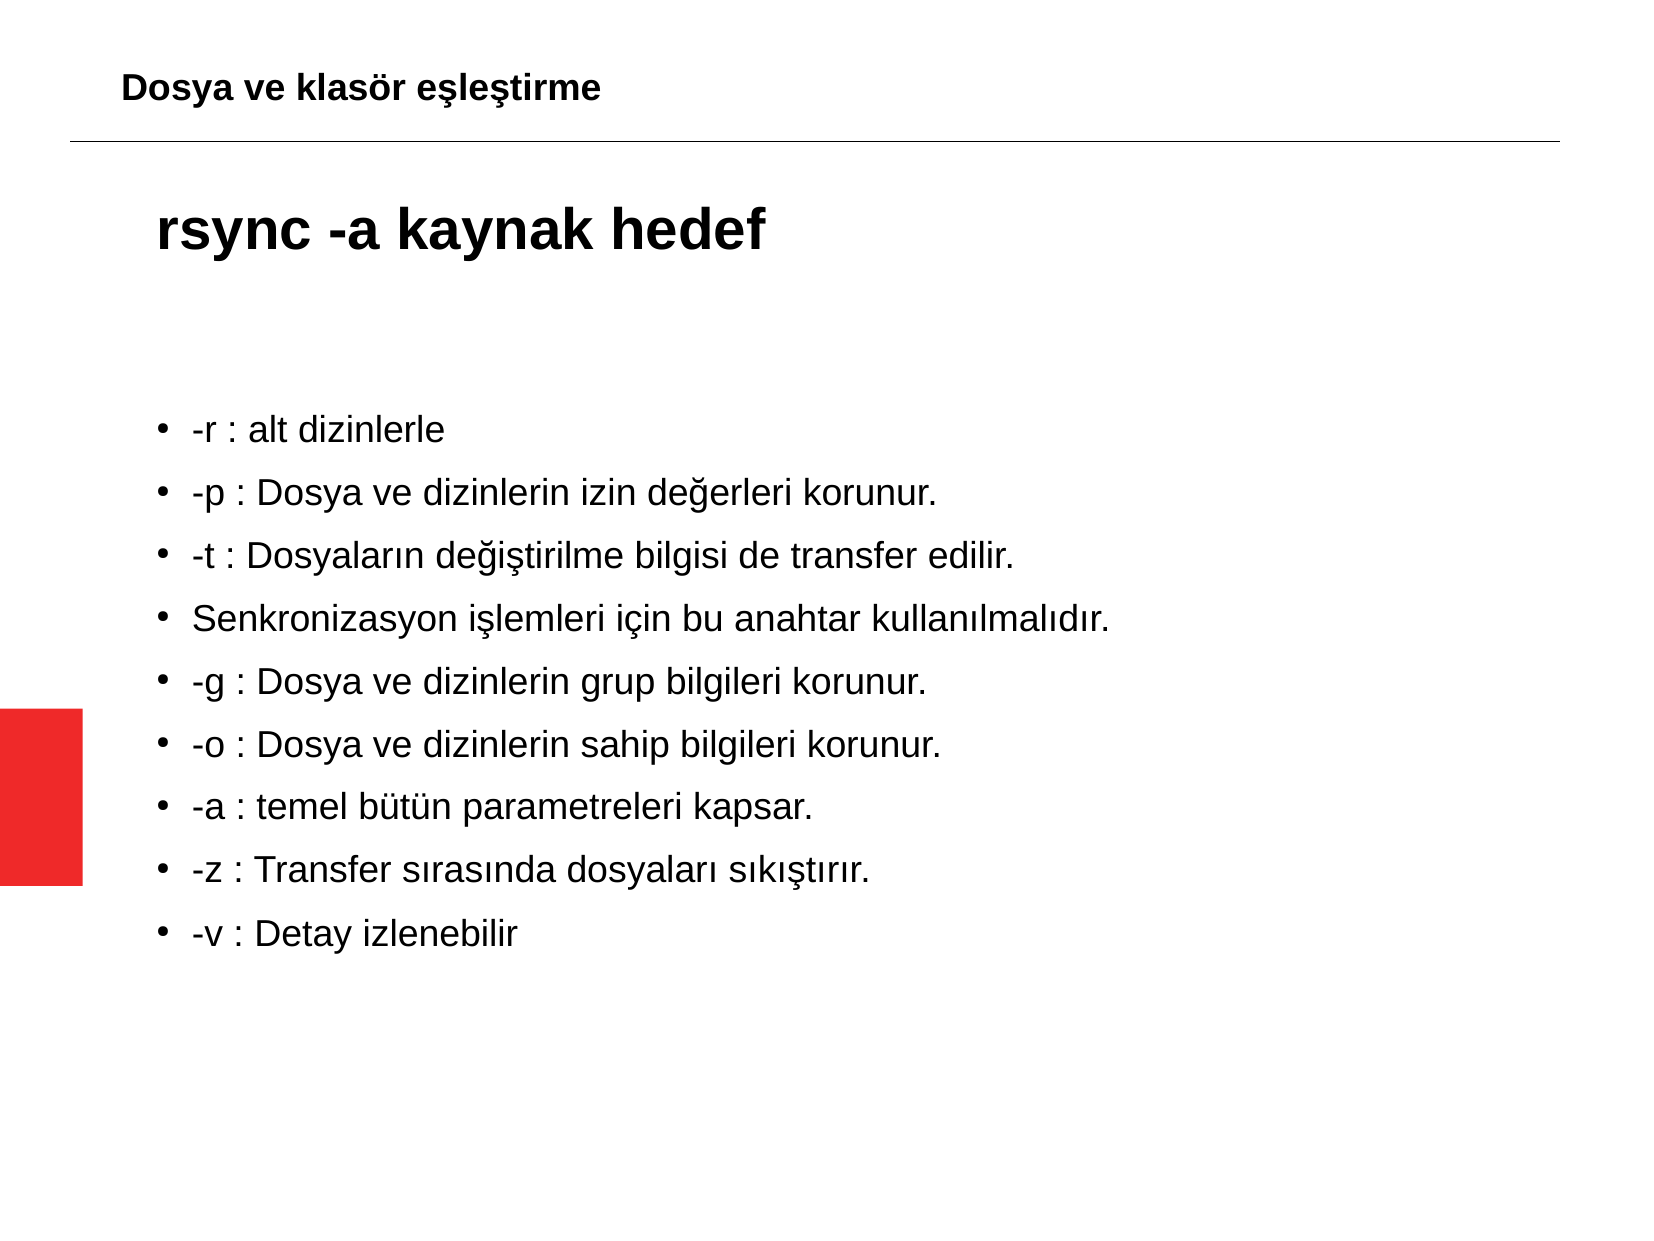

Dosya ve klasör eşleştirme
rsync -a kaynak hedef
-r : alt dizinlerle
-p : Dosya ve dizinlerin izin değerleri korunur.
-t : Dosyaların değiştirilme bilgisi de transfer edilir.
Senkronizasyon işlemleri için bu anahtar kullanılmalıdır.
-g : Dosya ve dizinlerin grup bilgileri korunur.
-o : Dosya ve dizinlerin sahip bilgileri korunur.
-a : temel bütün parametreleri kapsar.
-z : Transfer sırasında dosyaları sıkıştırır.
-v : Detay izlenebilir